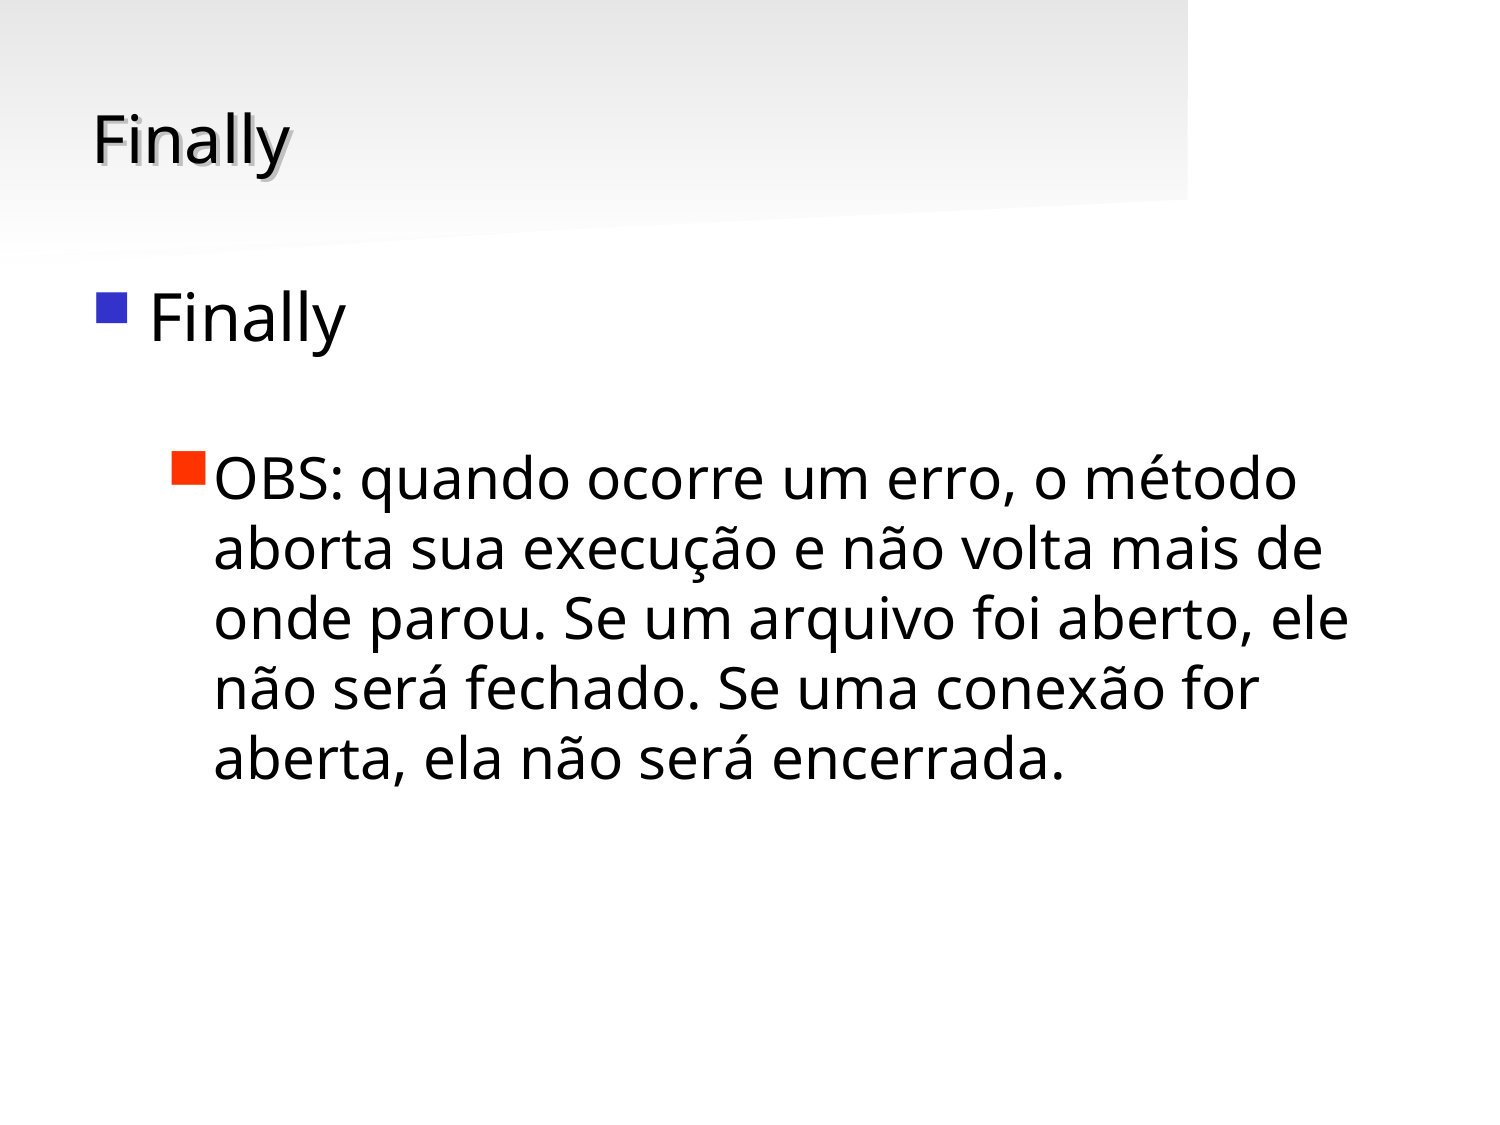

# Finally
Finally
OBS: quando ocorre um erro, o método aborta sua execução e não volta mais de onde parou. Se um arquivo foi aberto, ele não será fechado. Se uma conexão for aberta, ela não será encerrada.